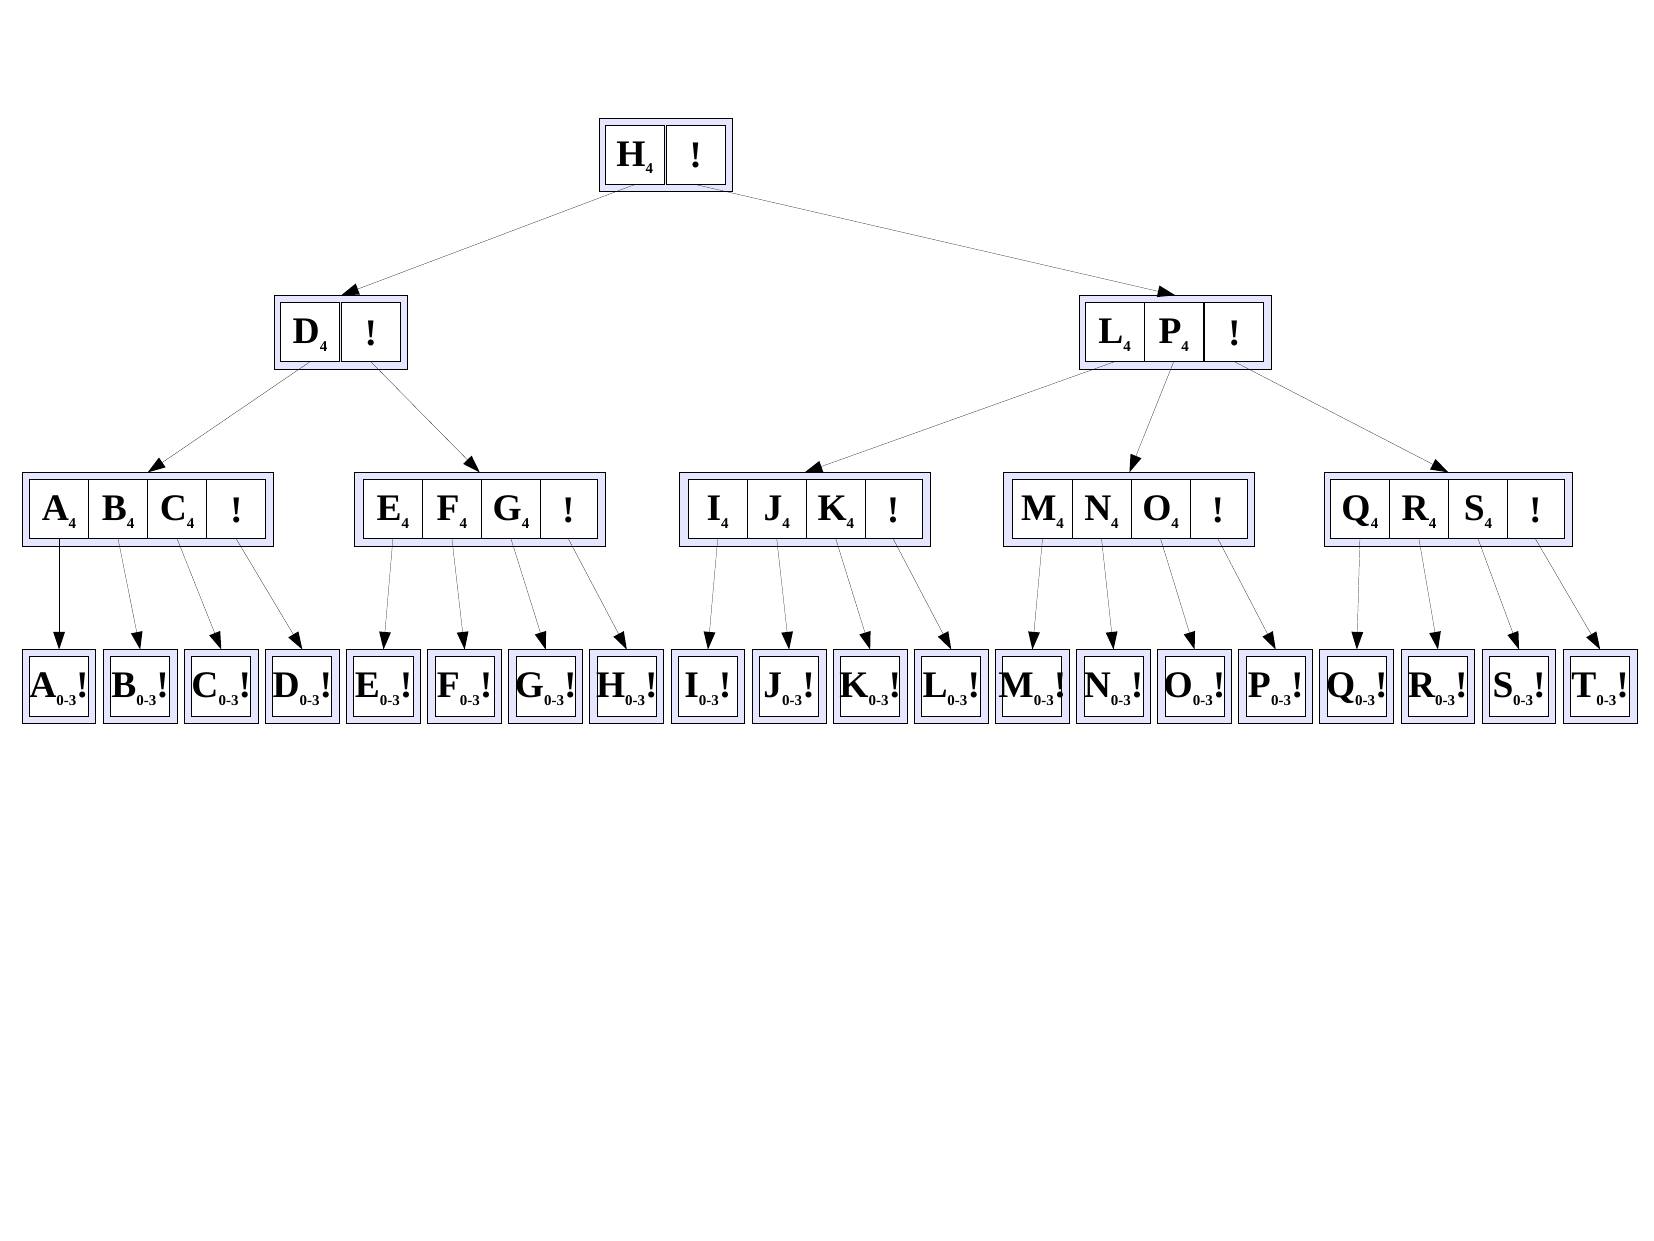

H4
!
D4
!
L4
P4
!
A4
B4
C4
!
E4
F4
G4
!
I4
J4
K4
!
M4
N4
O4
!
Q4
R4
S4
!
A0-3!
B0-3!
C0-3!
D0-3!
E0-3!
F0-3!
G0-3!
H0-3!
I0-3!
J0-3!
K0-3!
L0-3!
M0-3!
N0-3!
O0-3!
P0-3!
Q0-3!
R0-3!
S0-3!
T0-3!